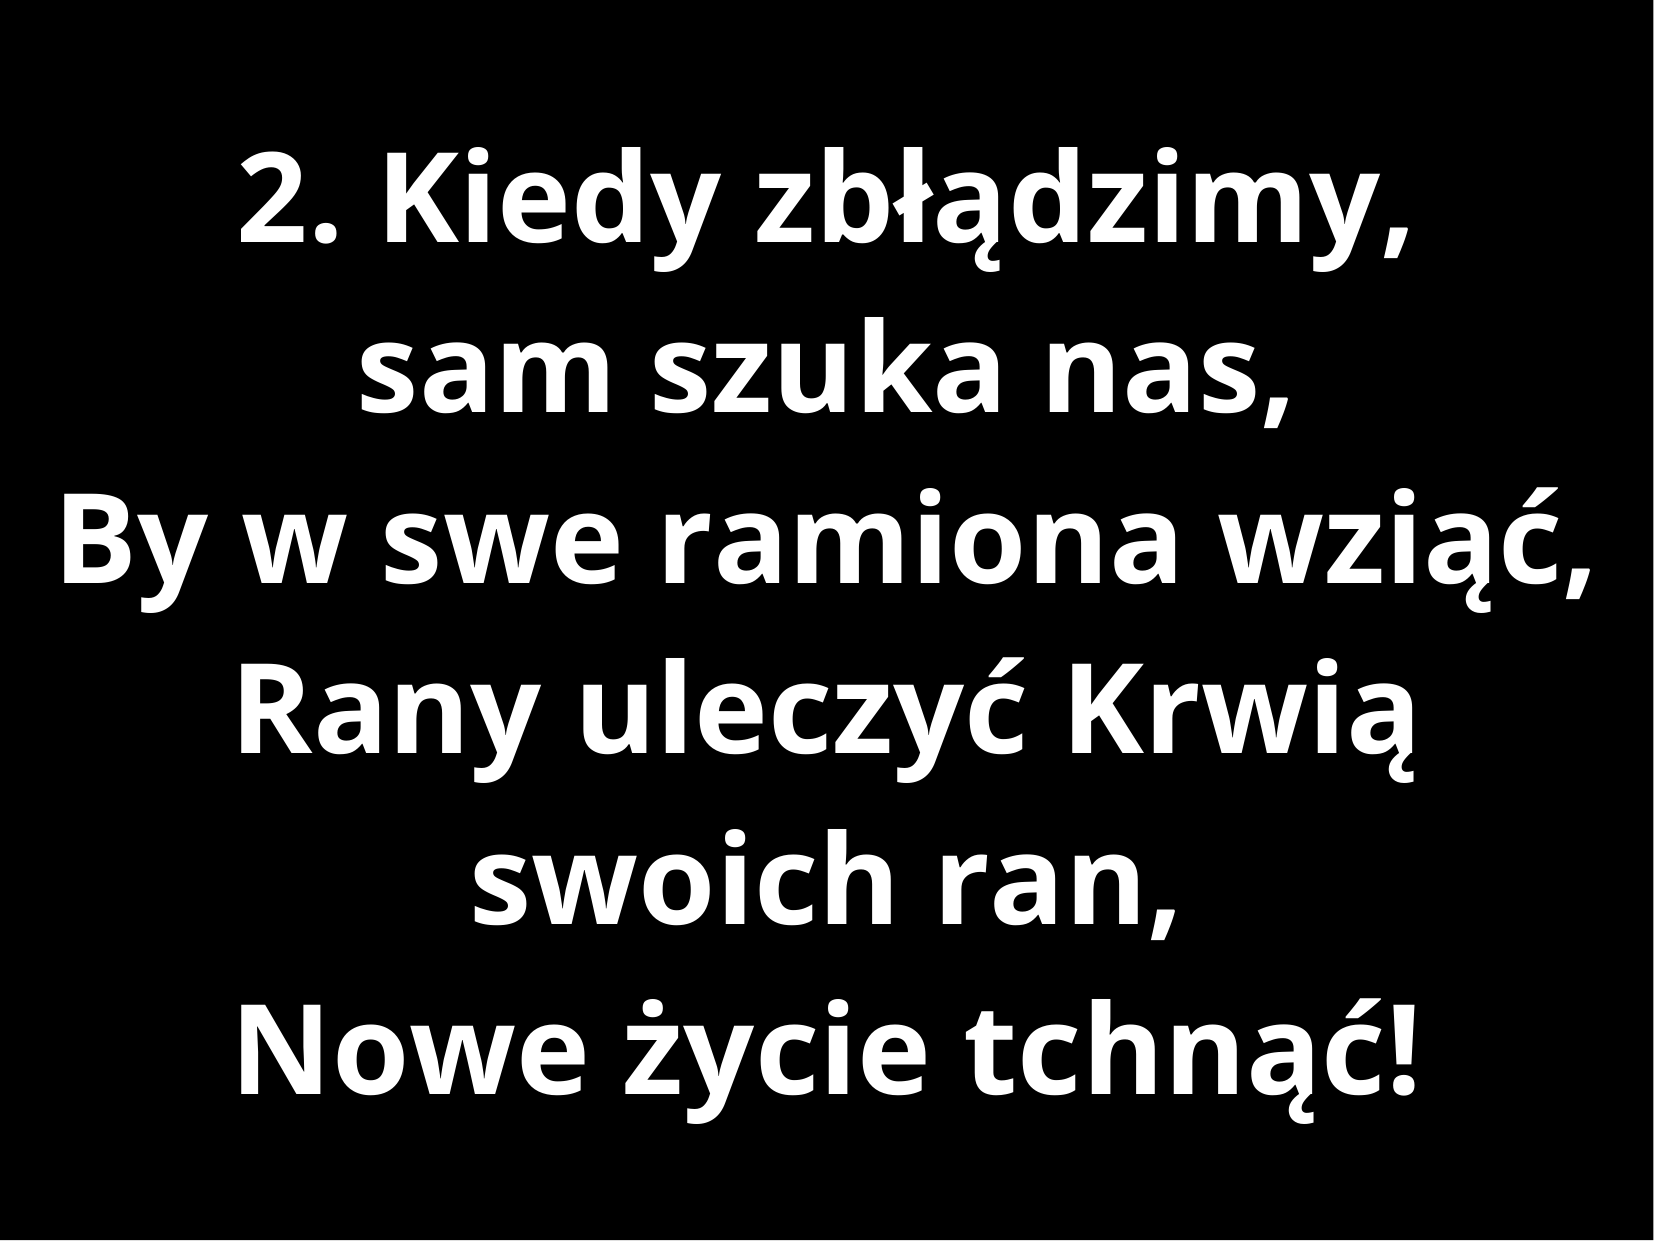

# 2. Kiedy zbłądzimy, sam szuka nas, By w swe ramiona wziąć, Rany uleczyć Krwią swoich ran, Nowe życie tchnąć!